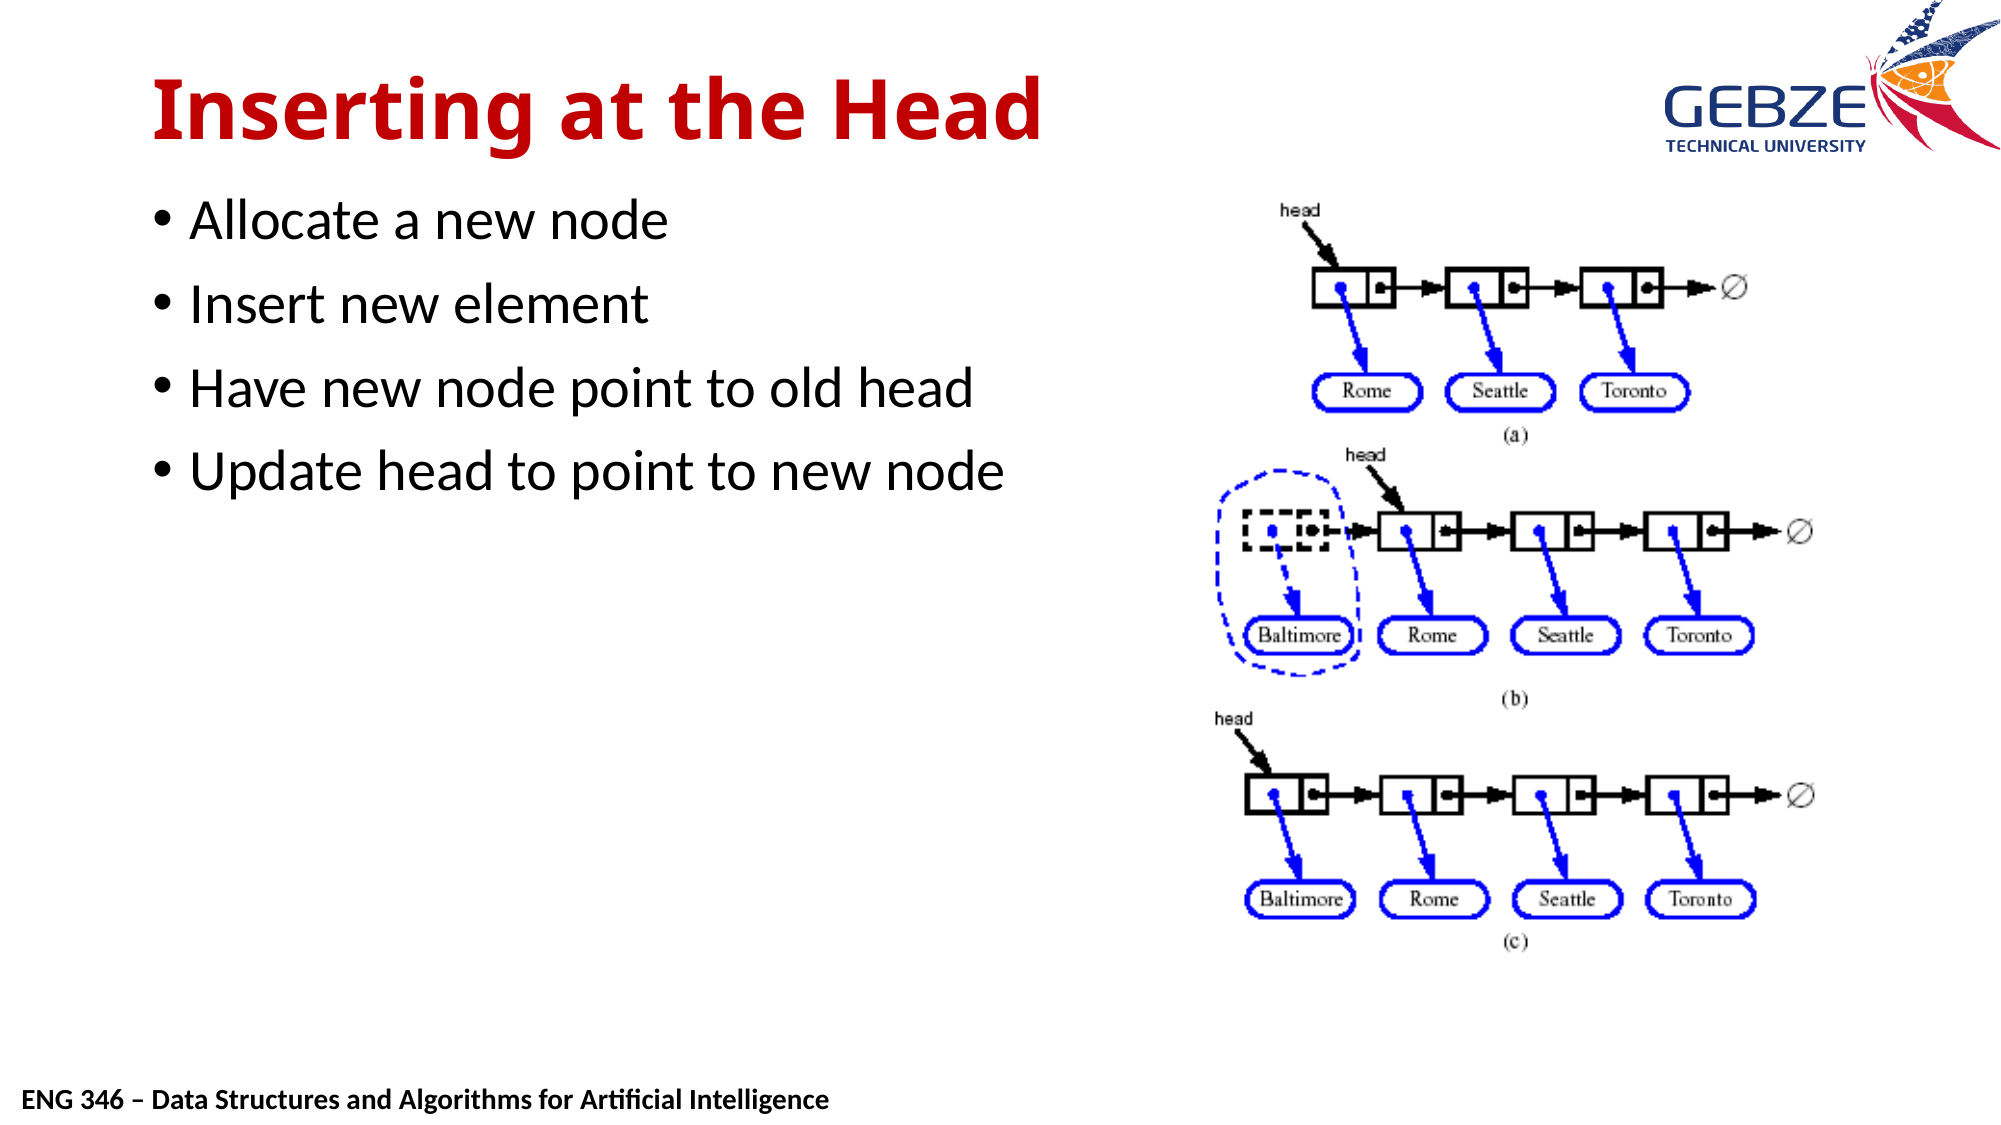

# Inserting at the Head
Allocate a new node
Insert new element
Have new node point to old head
Update head to point to new node